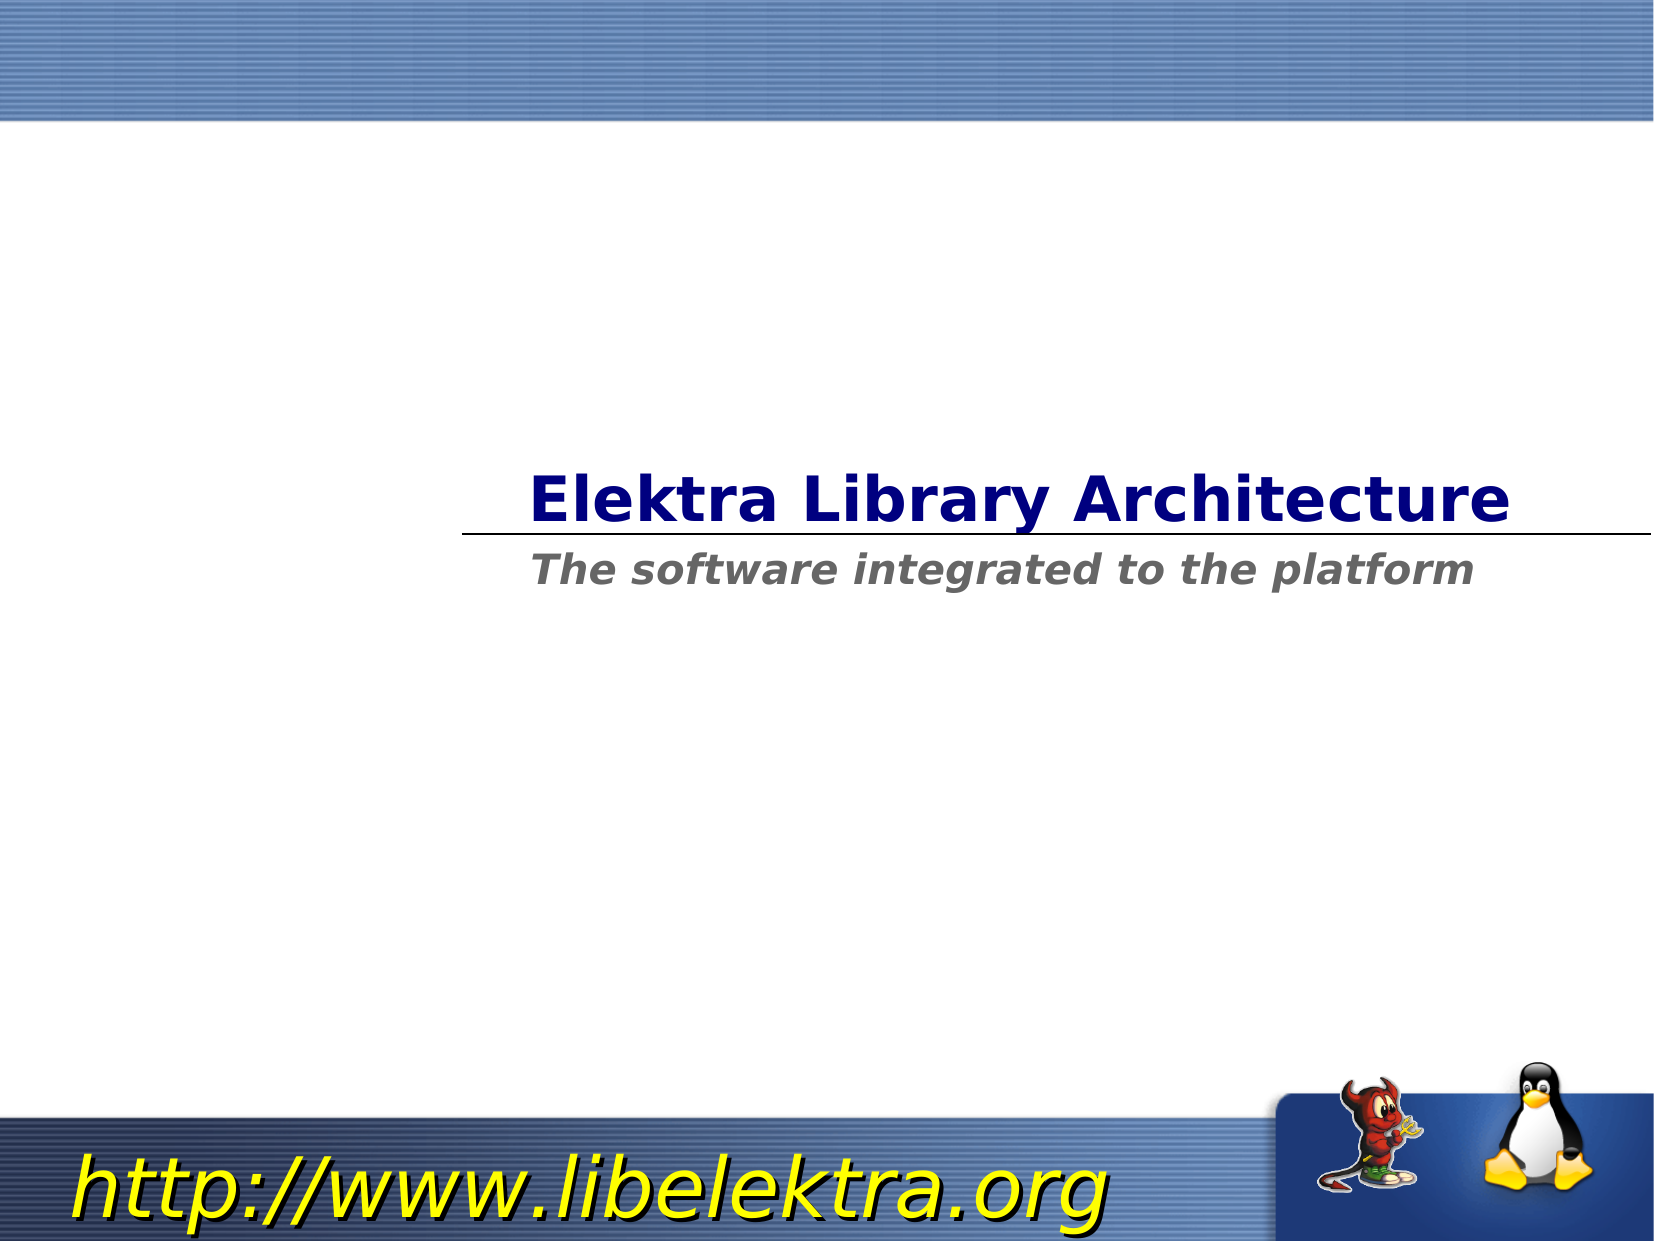

Elektra Library Architecture
The software integrated to the platform